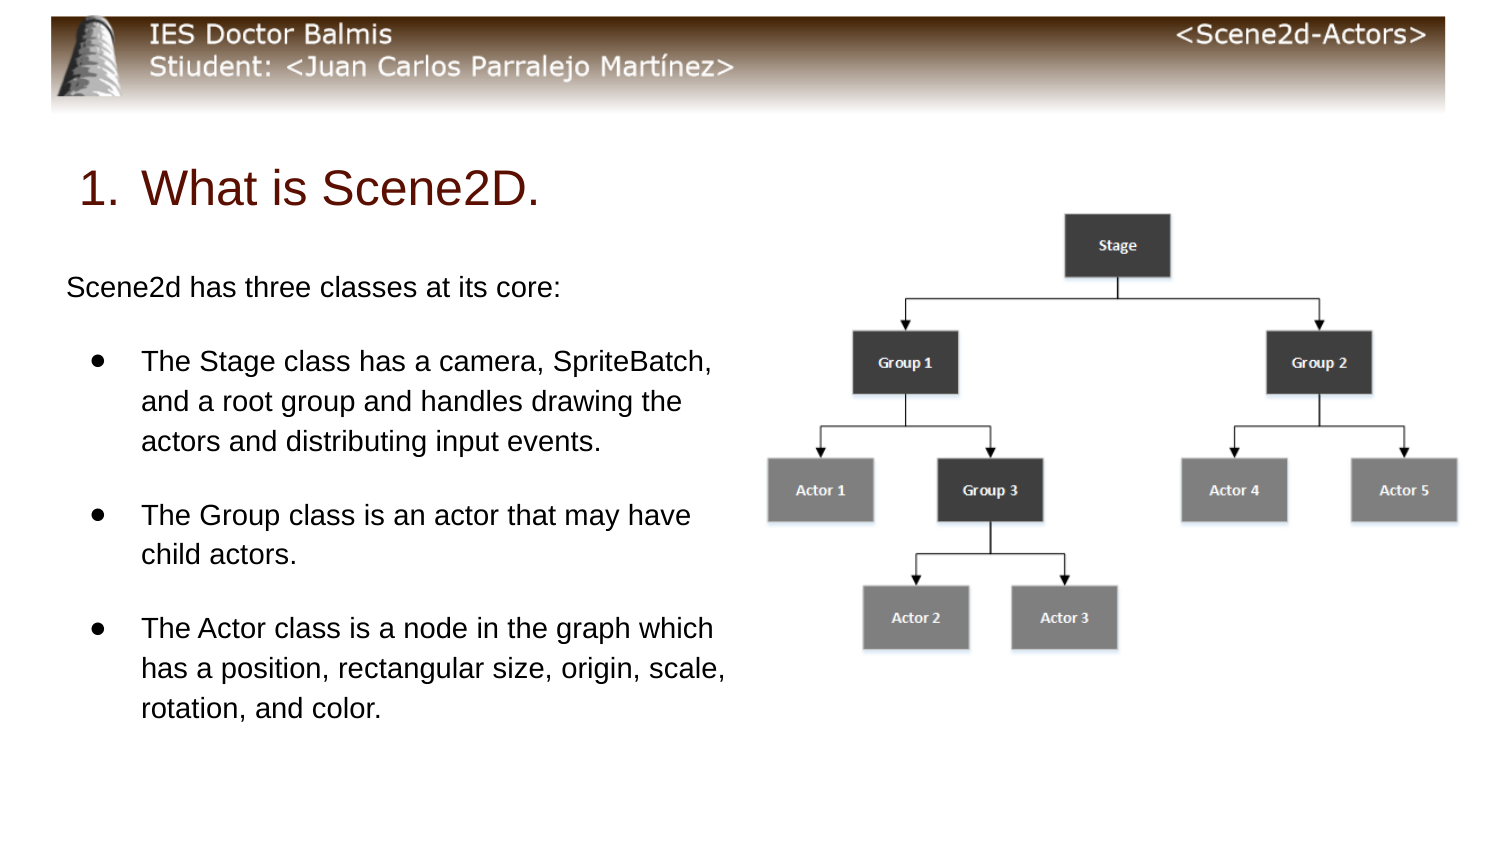

# What is Scene2D.
Scene2d has three classes at its core:
The Stage class has a camera, SpriteBatch, and a root group and handles drawing the actors and distributing input events.
The Group class is an actor that may have child actors.
The Actor class is a node in the graph which has a position, rectangular size, origin, scale, rotation, and color.